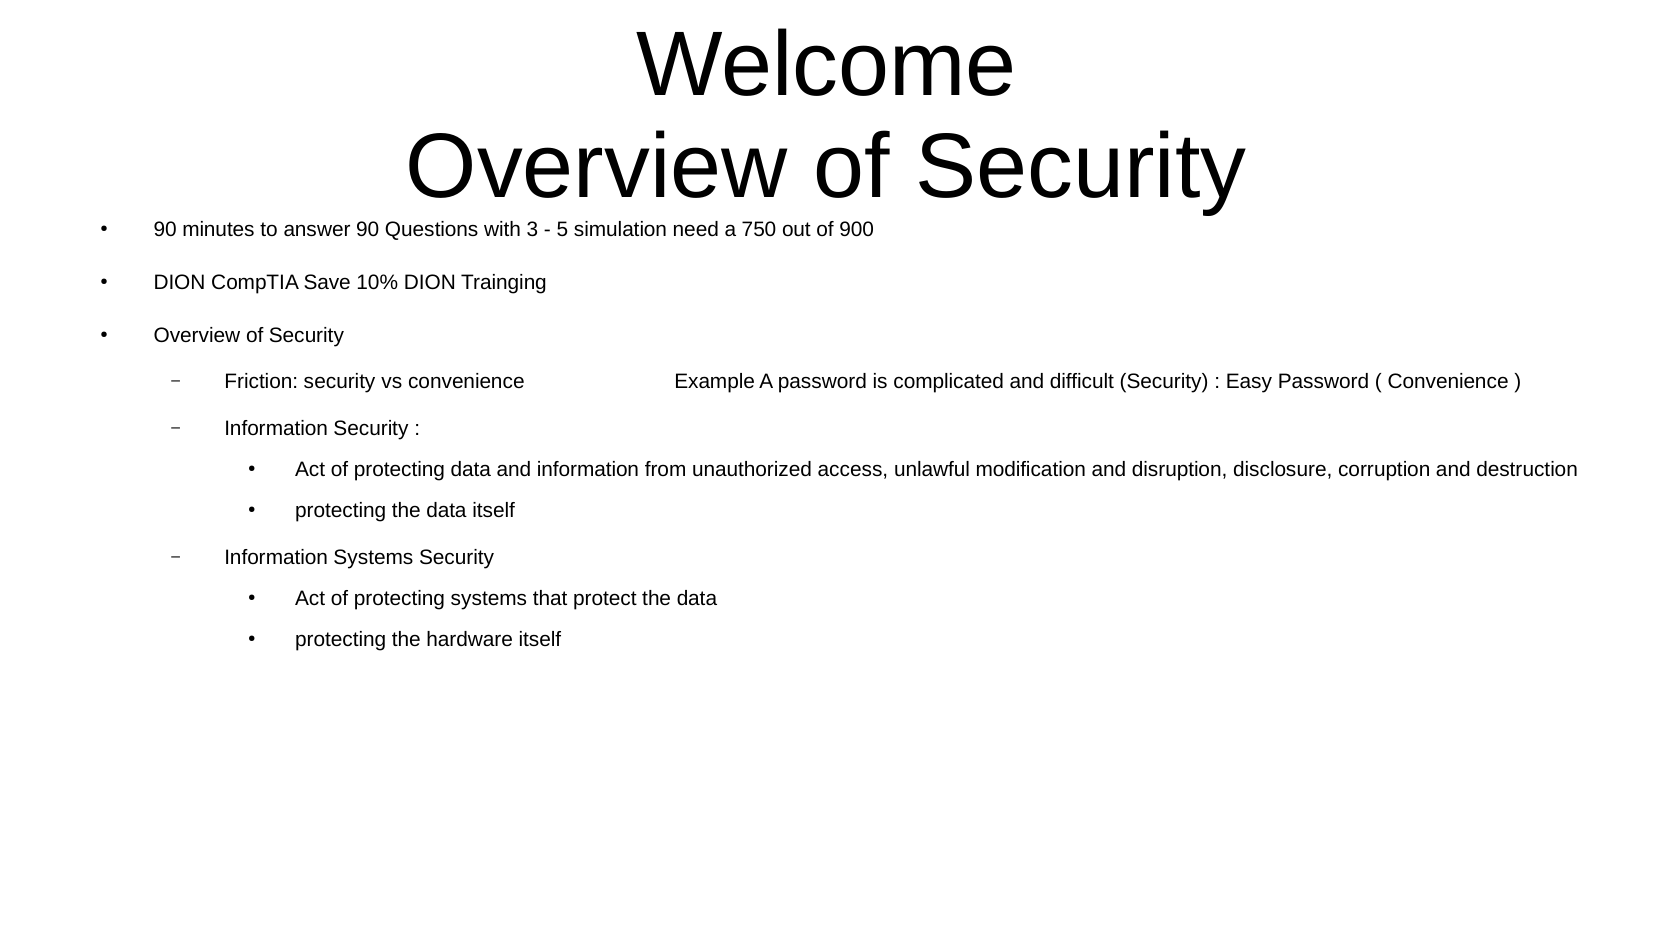

# Welcome Overview of Security
90 minutes to answer 90 Questions with 3 - 5 simulation need a 750 out of 900
DION CompTIA Save 10% DION Trainging
Overview of Security
Friction: security vs convenience		Example A password is complicated and difficult (Security) : Easy Password ( Convenience )
Information Security :
Act of protecting data and information from unauthorized access, unlawful modification and disruption, disclosure, corruption and destruction
protecting the data itself
Information Systems Security
Act of protecting systems that protect the data
protecting the hardware itself